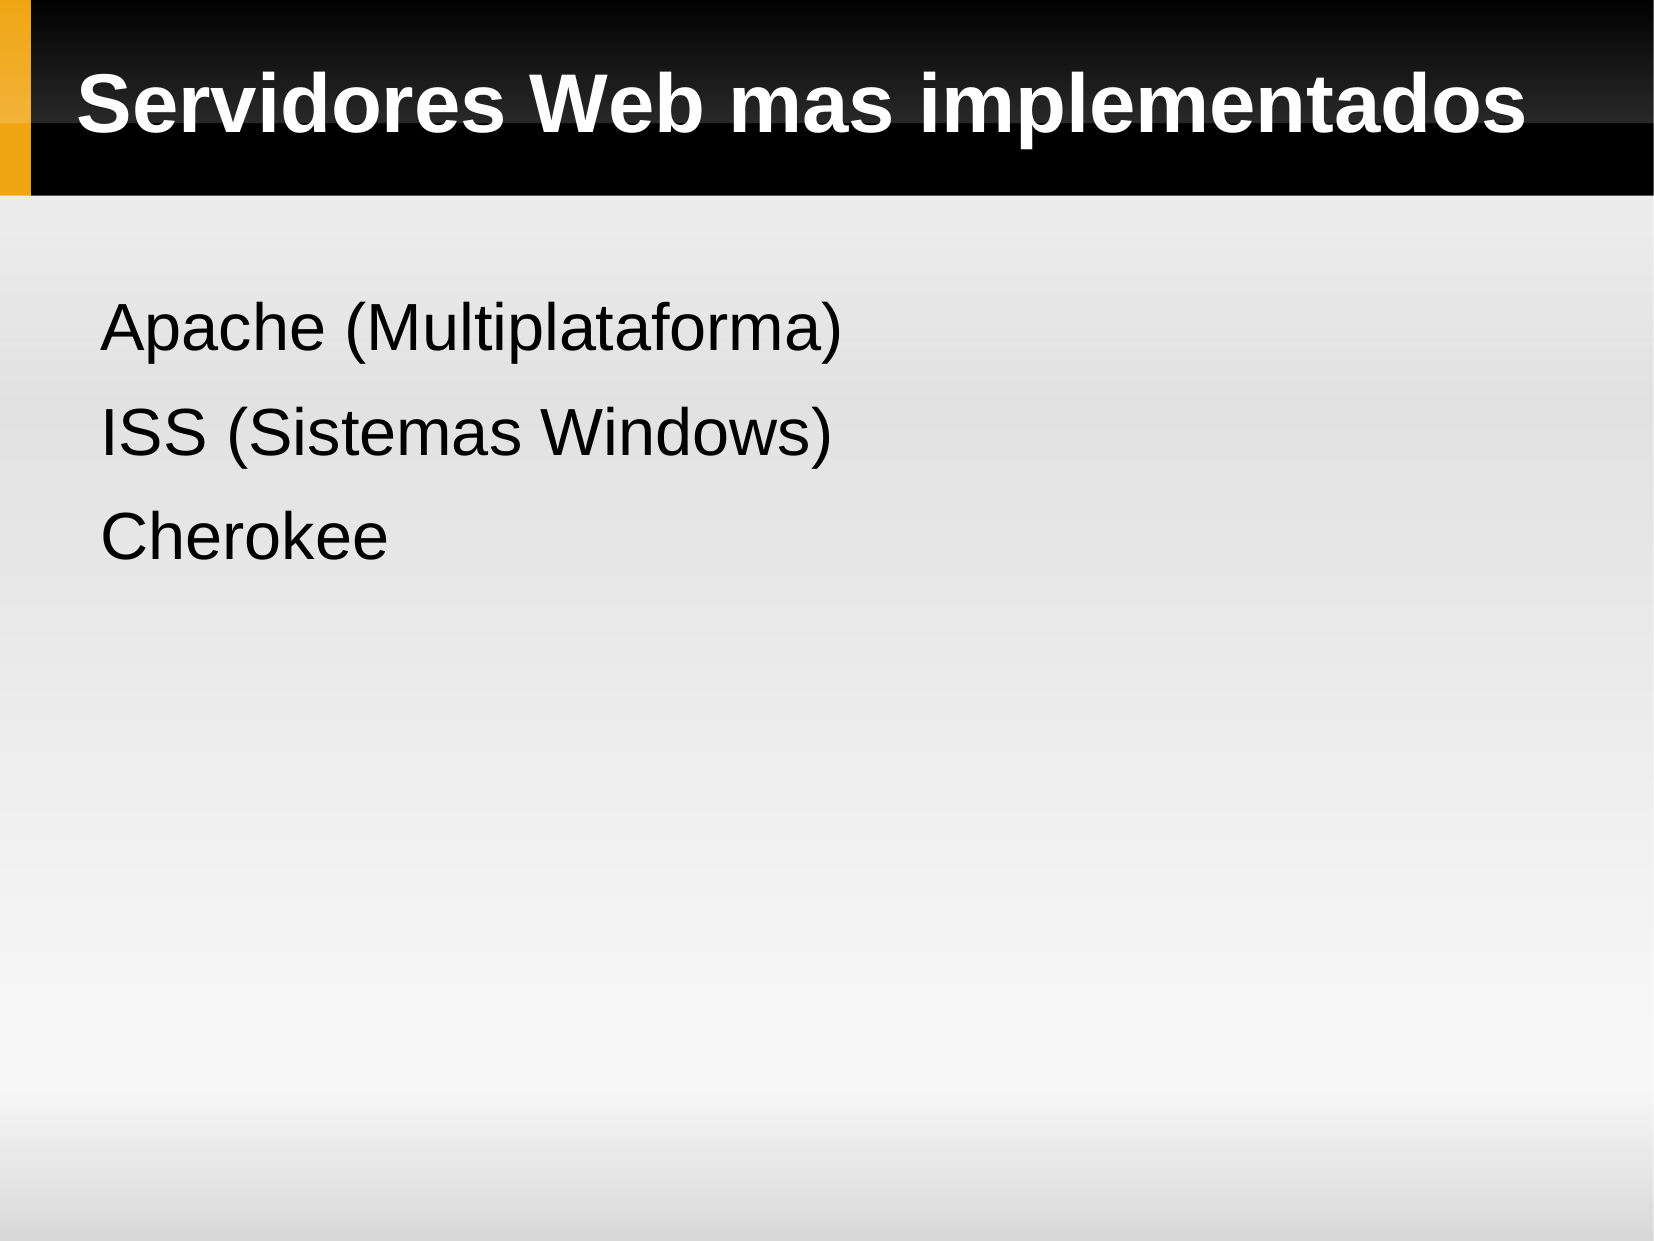

# Servidores Web mas implementados
Apache (Multiplataforma)
ISS (Sistemas Windows)
Cherokee